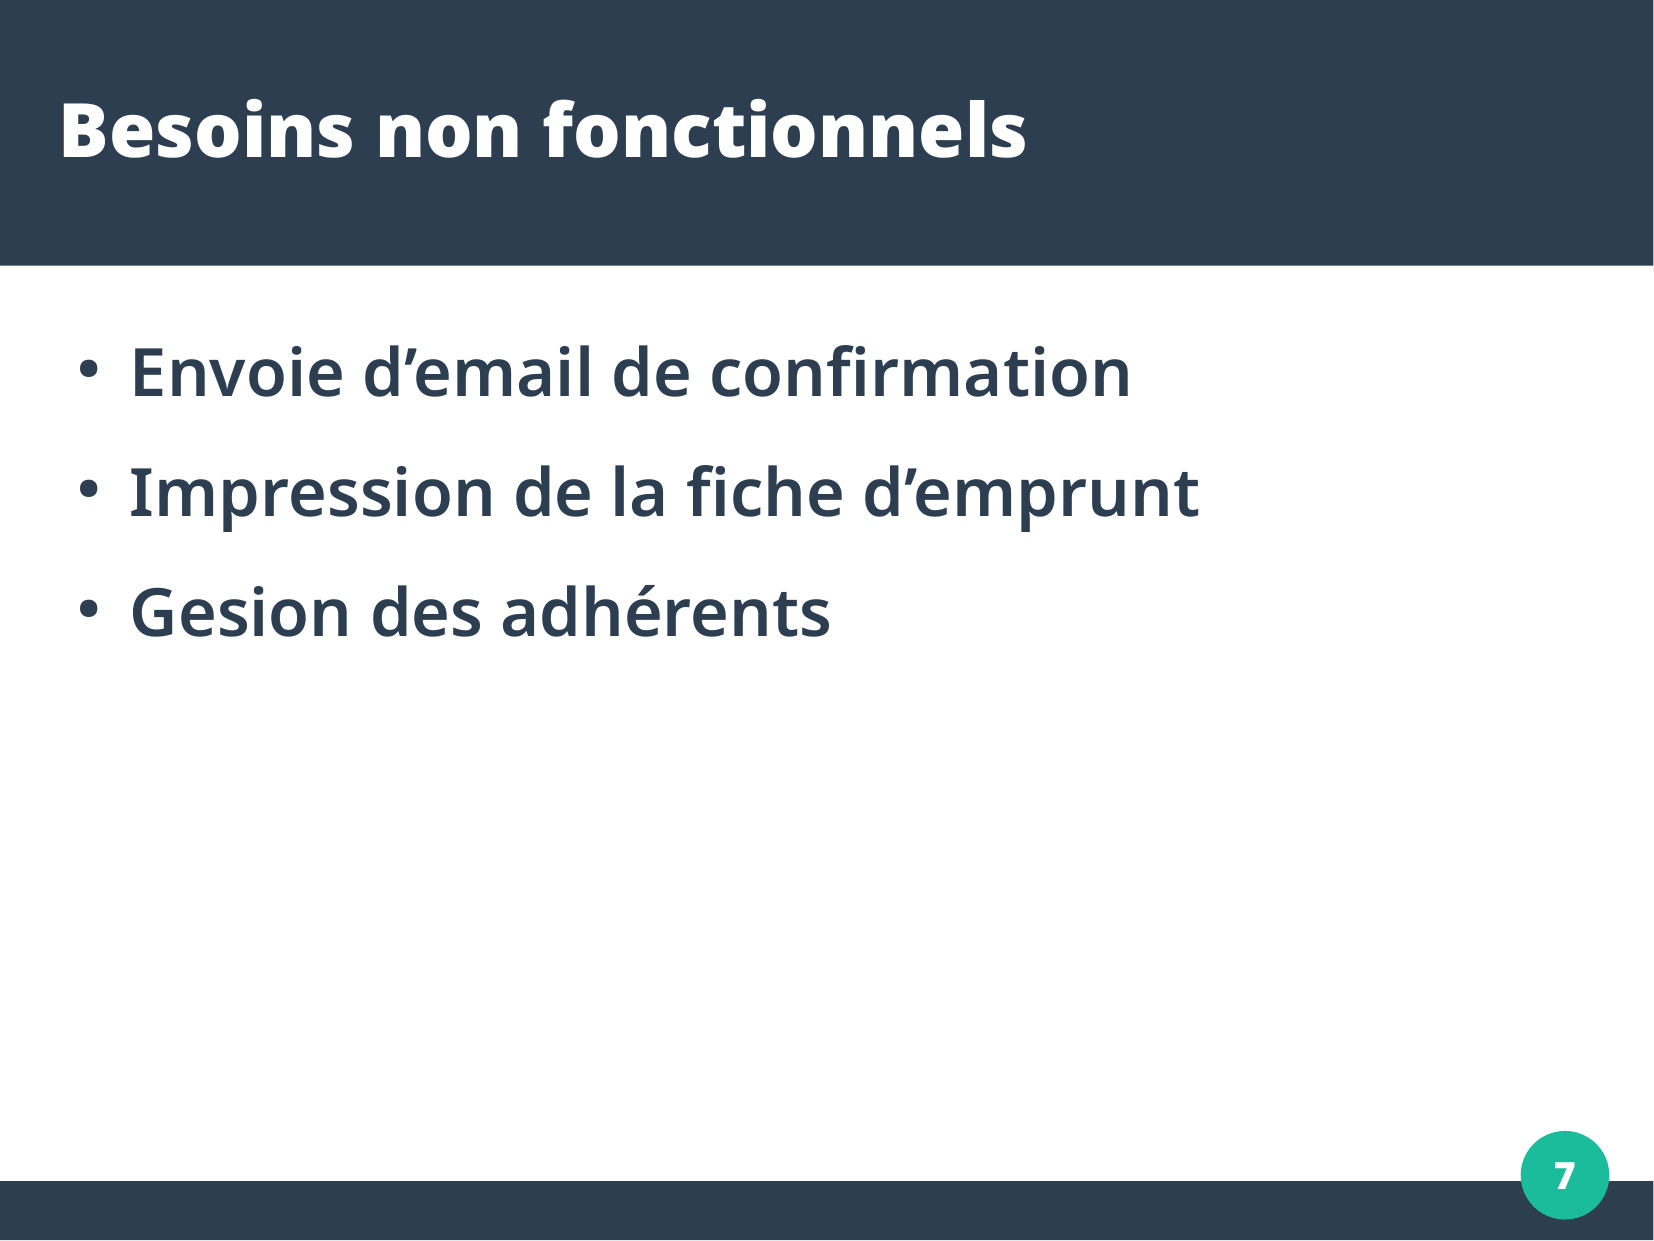

# Besoins non fonctionnels
Envoie d’email de confirmation
Impression de la fiche d’emprunt
Gesion des adhérents
7